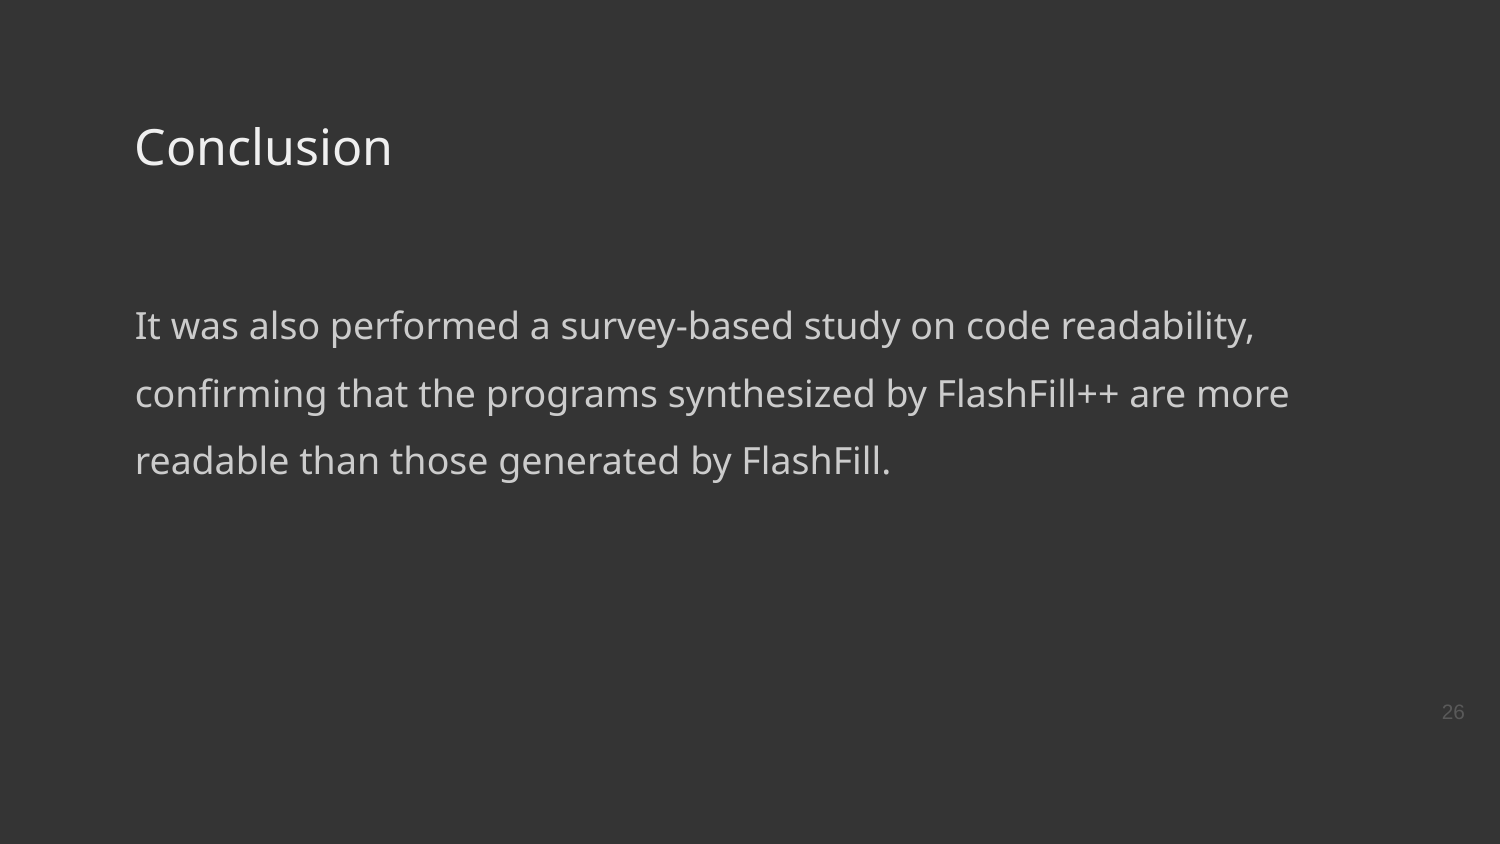

1600 x 800
Conclusion
1600 x 800
1600 x 800
It was also performed a survey-based study on code readability, confirming that the programs synthesized by FlashFill++ are more readable than those generated by FlashFill.